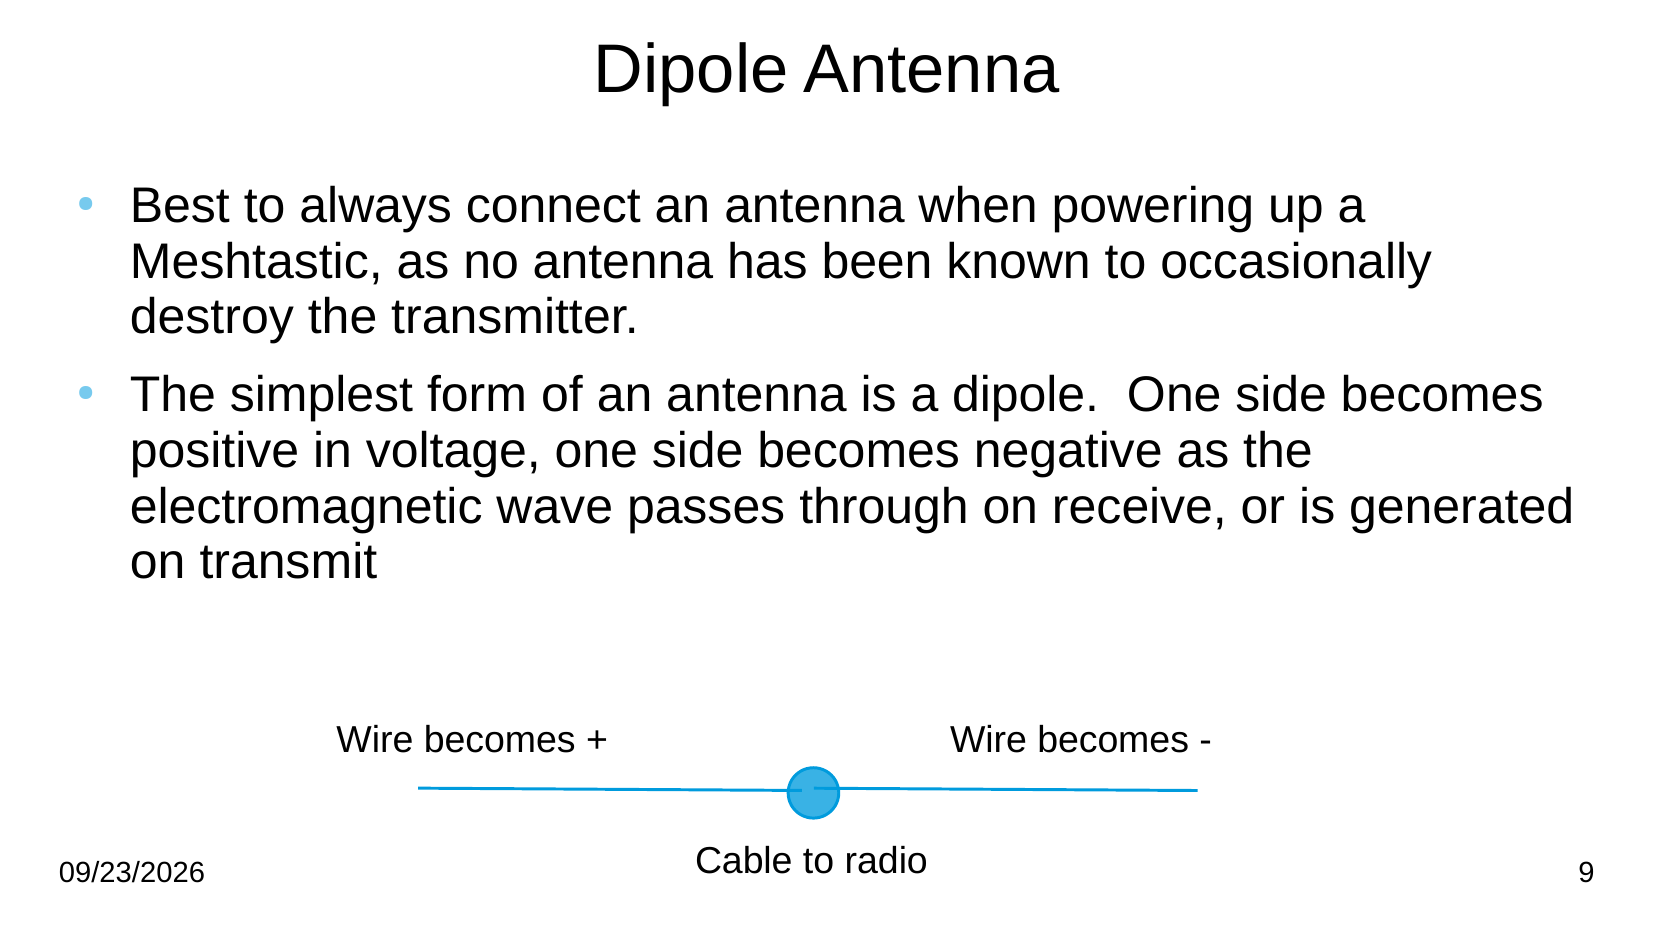

# Dipole Antenna
Best to always connect an antenna when powering up a Meshtastic, as no antenna has been known to occasionally destroy the transmitter.
The simplest form of an antenna is a dipole. One side becomes positive in voltage, one side becomes negative as the electromagnetic wave passes through on receive, or is generated on transmit
Wire becomes +
Wire becomes -
Cable to radio
9